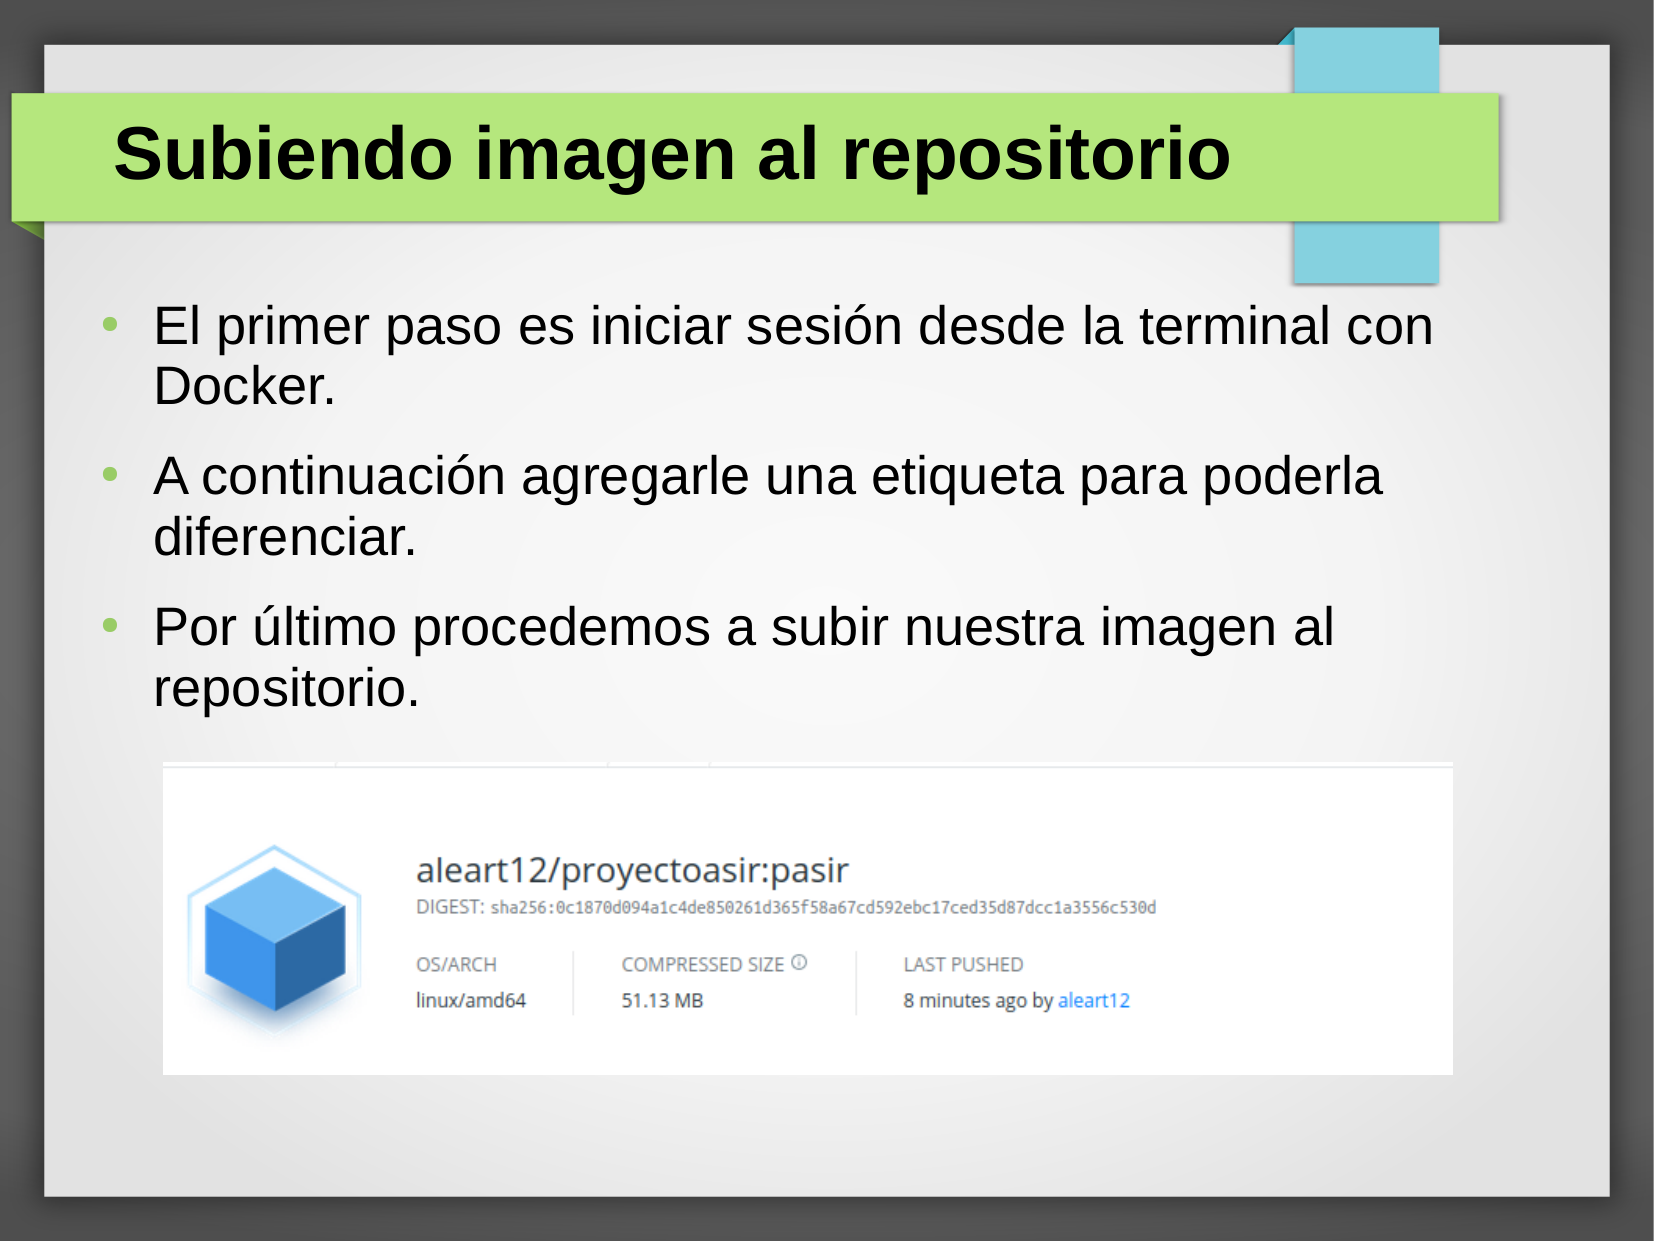

# Subiendo imagen al repositorio
El primer paso es iniciar sesión desde la terminal con Docker.
A continuación agregarle una etiqueta para poderla diferenciar.
Por último procedemos a subir nuestra imagen al repositorio.